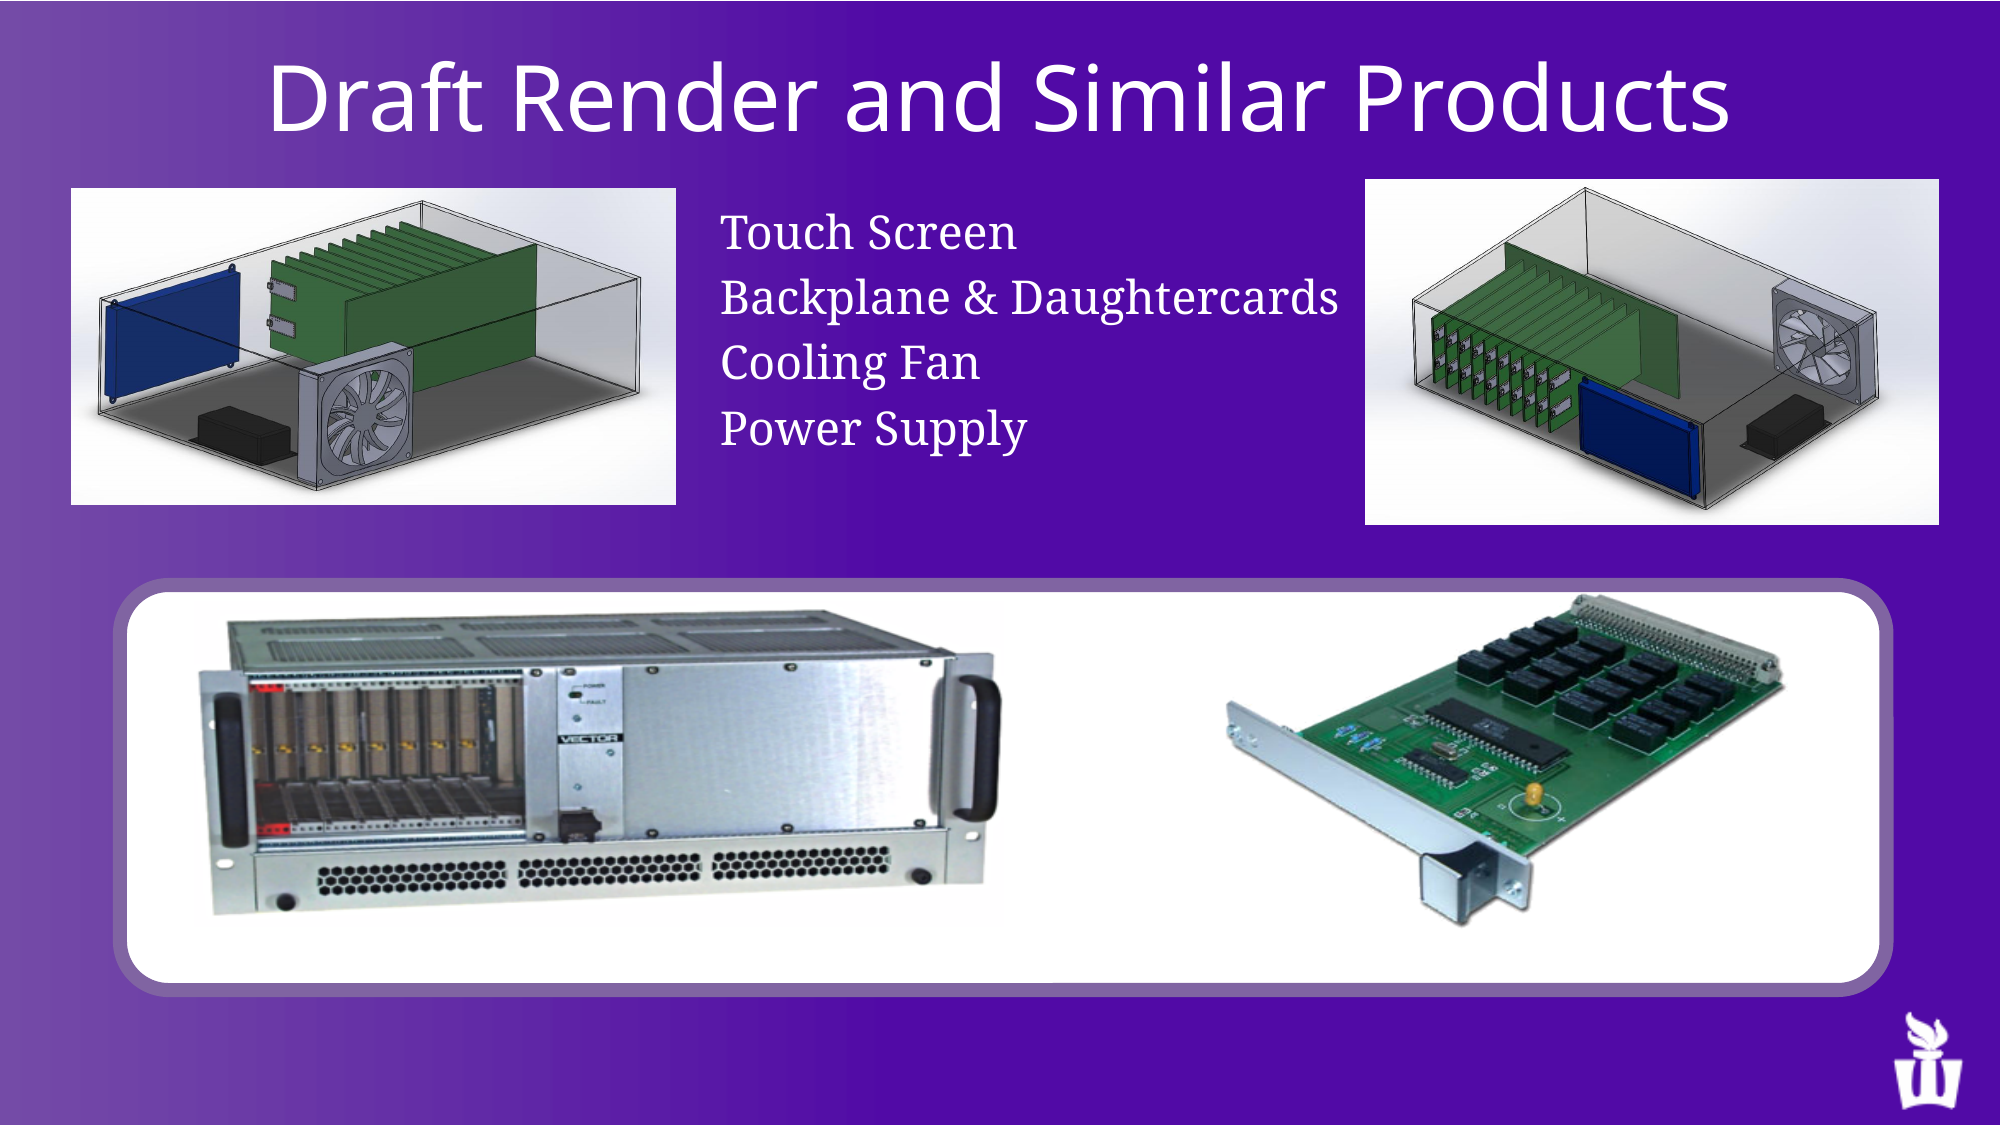

Draft Render and Similar Products
Touch Screen
Backplane & Daughtercards
Cooling Fan
Power Supply